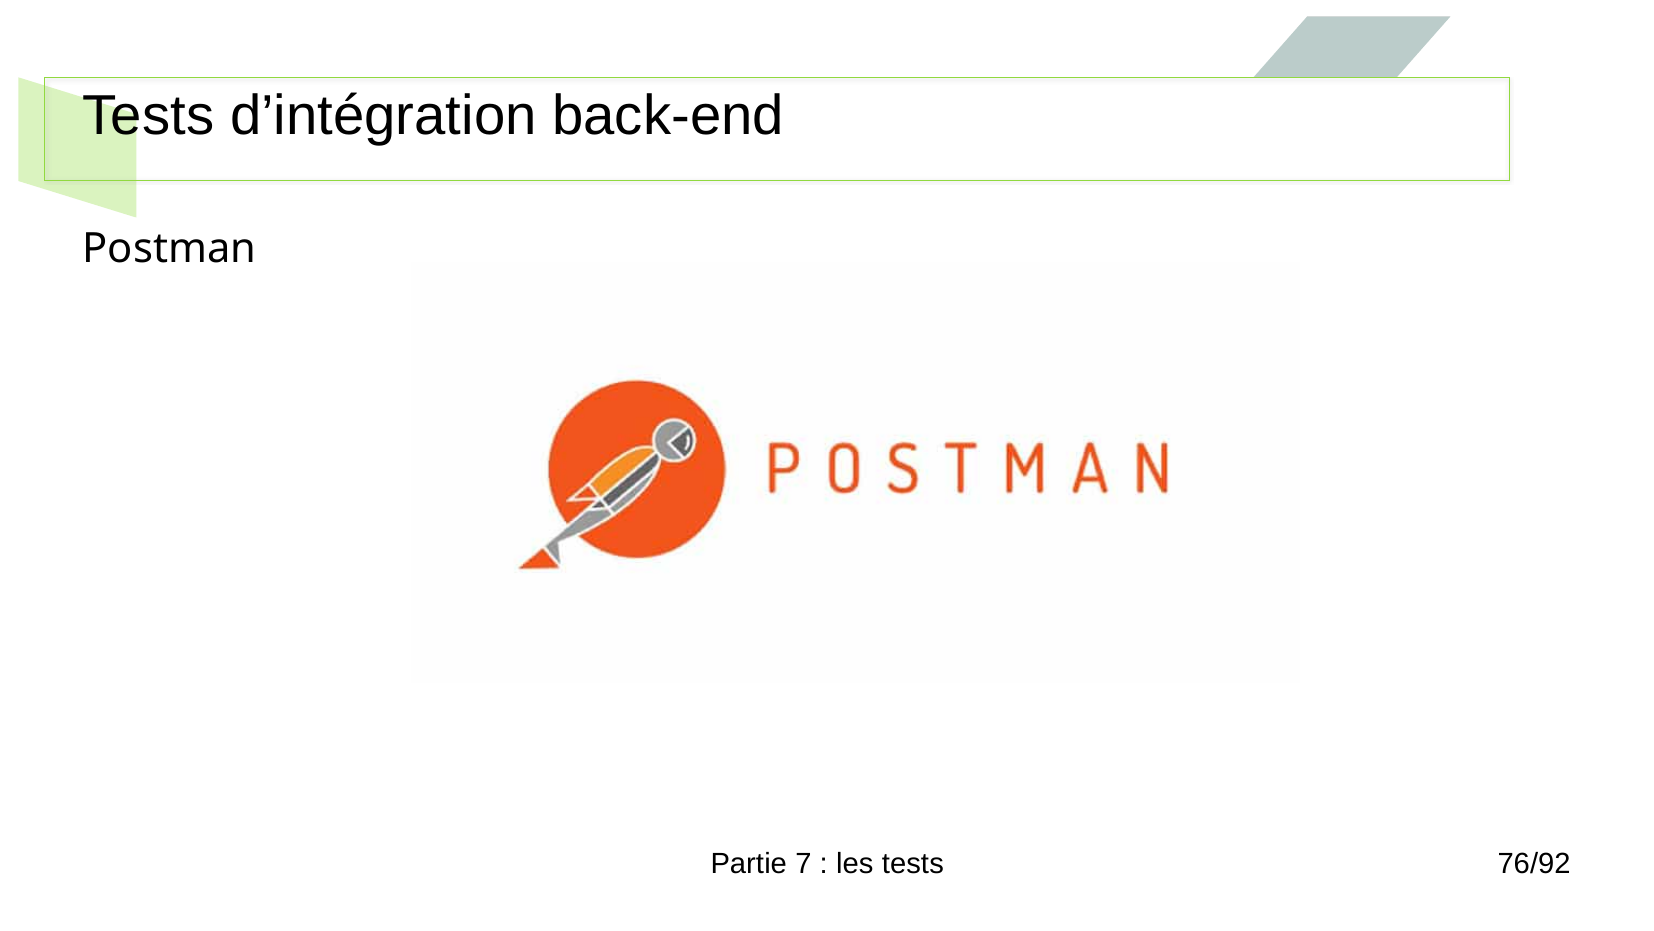

# Tests d’intégration back-end
Postman
Partie 7 : les tests
76